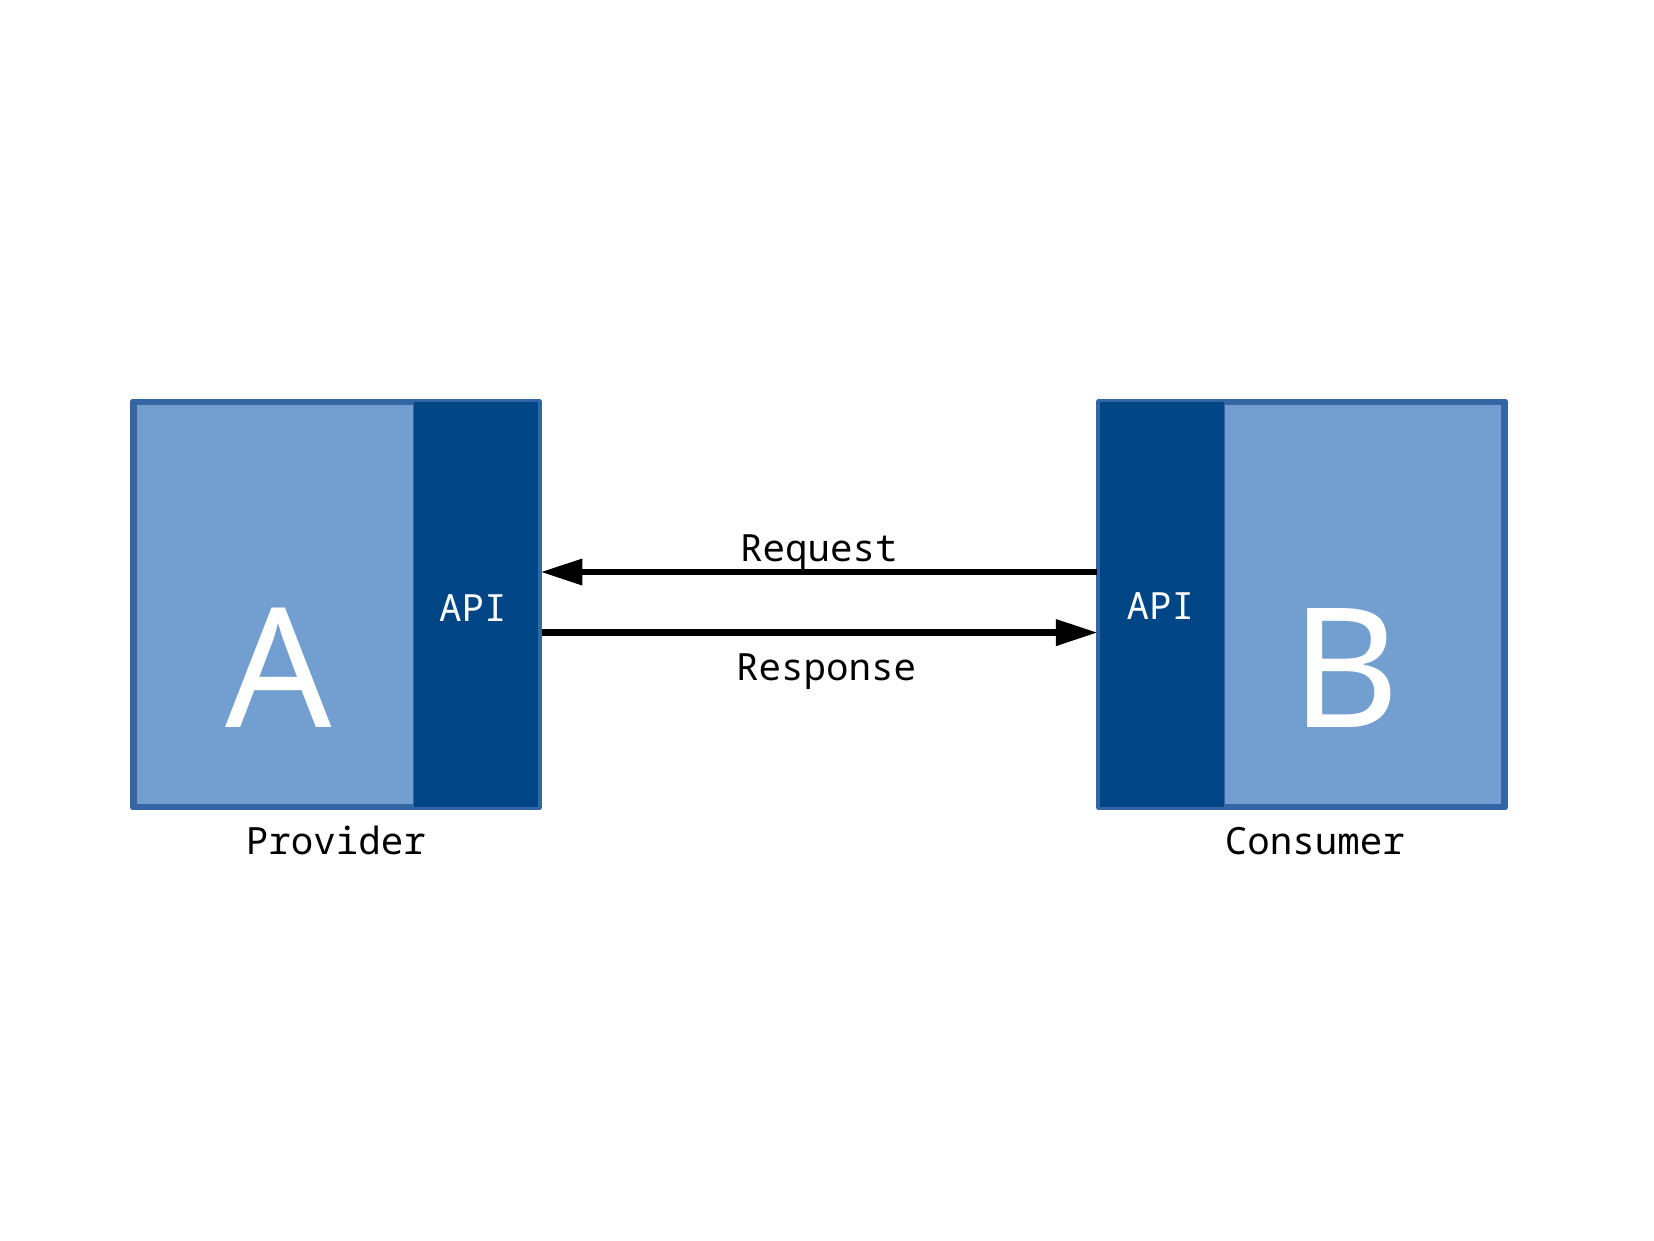

Request
A
B
API
API
Response
Provider
Consumer